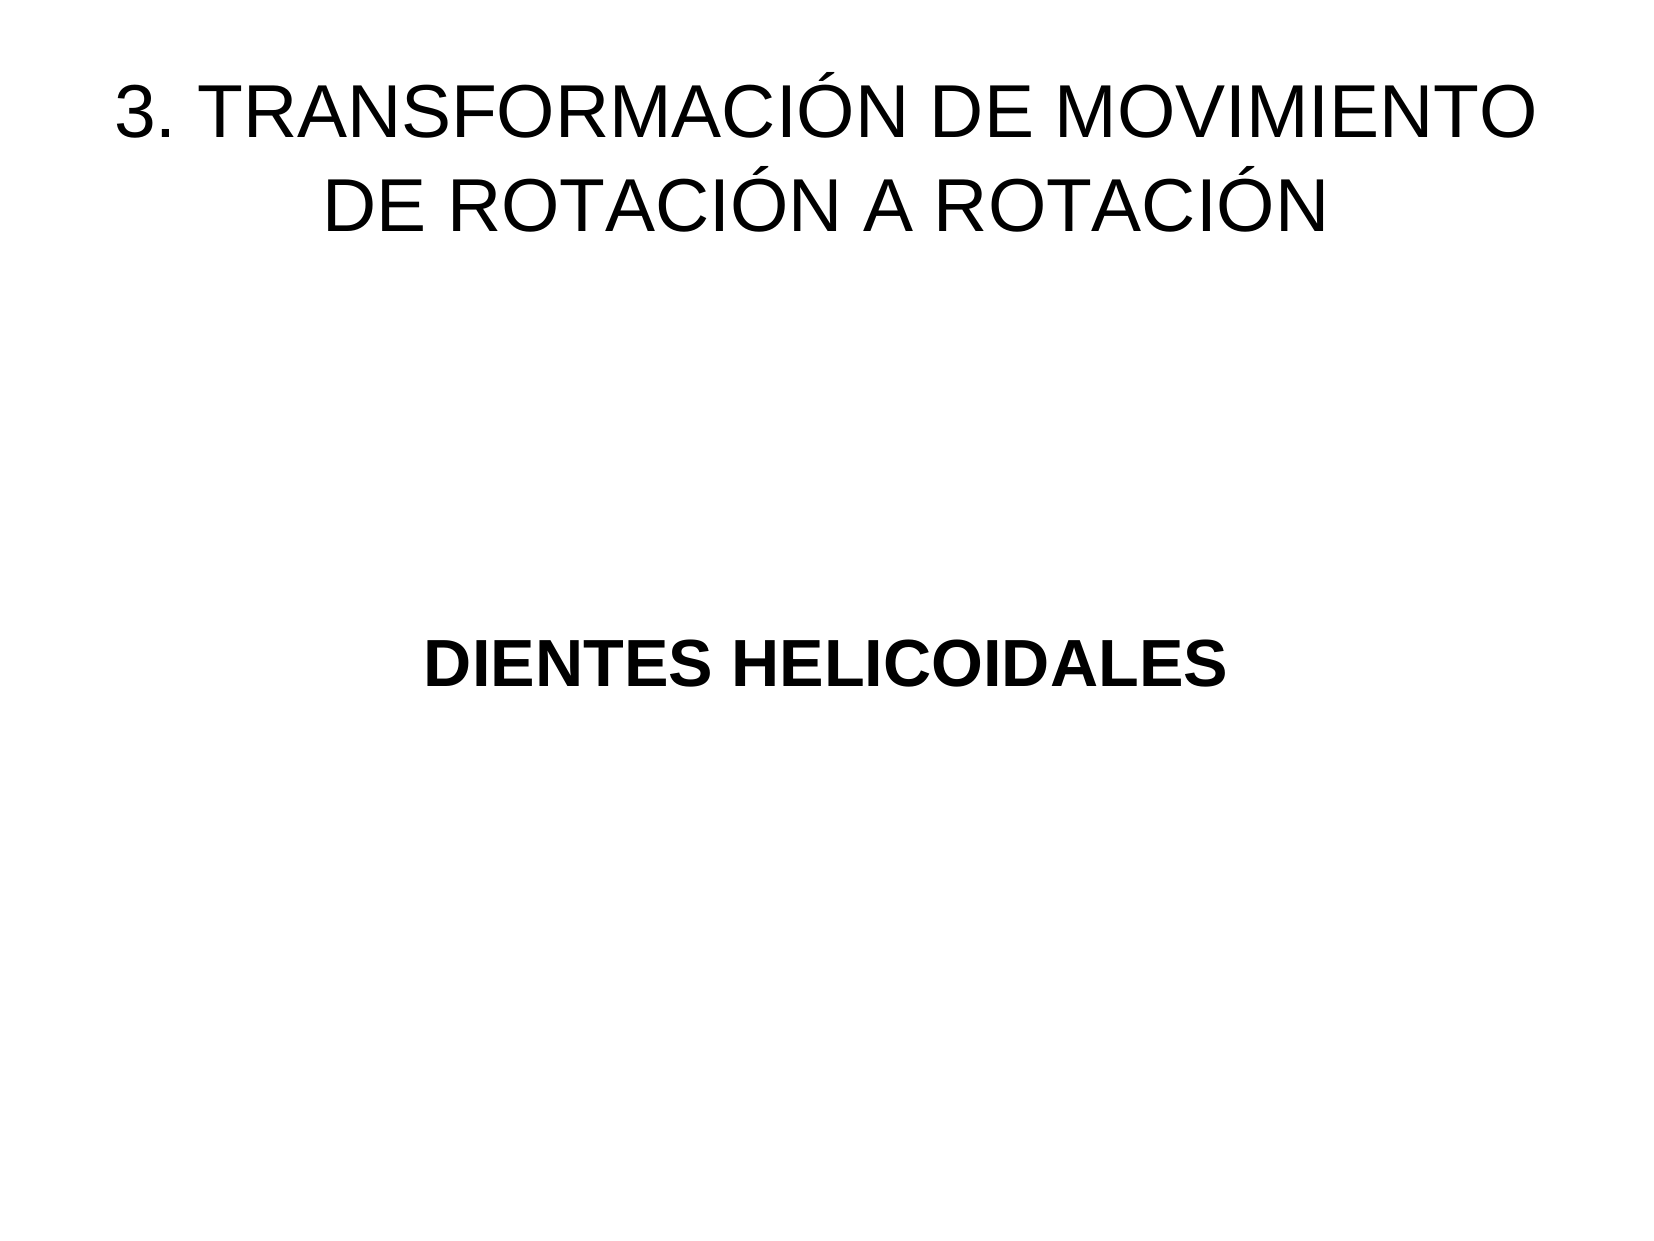

# 3. TRANSFORMACIÓN DE MOVIMIENTO DE ROTACIÓN A ROTACIÓN
DIENTES HELICOIDALES